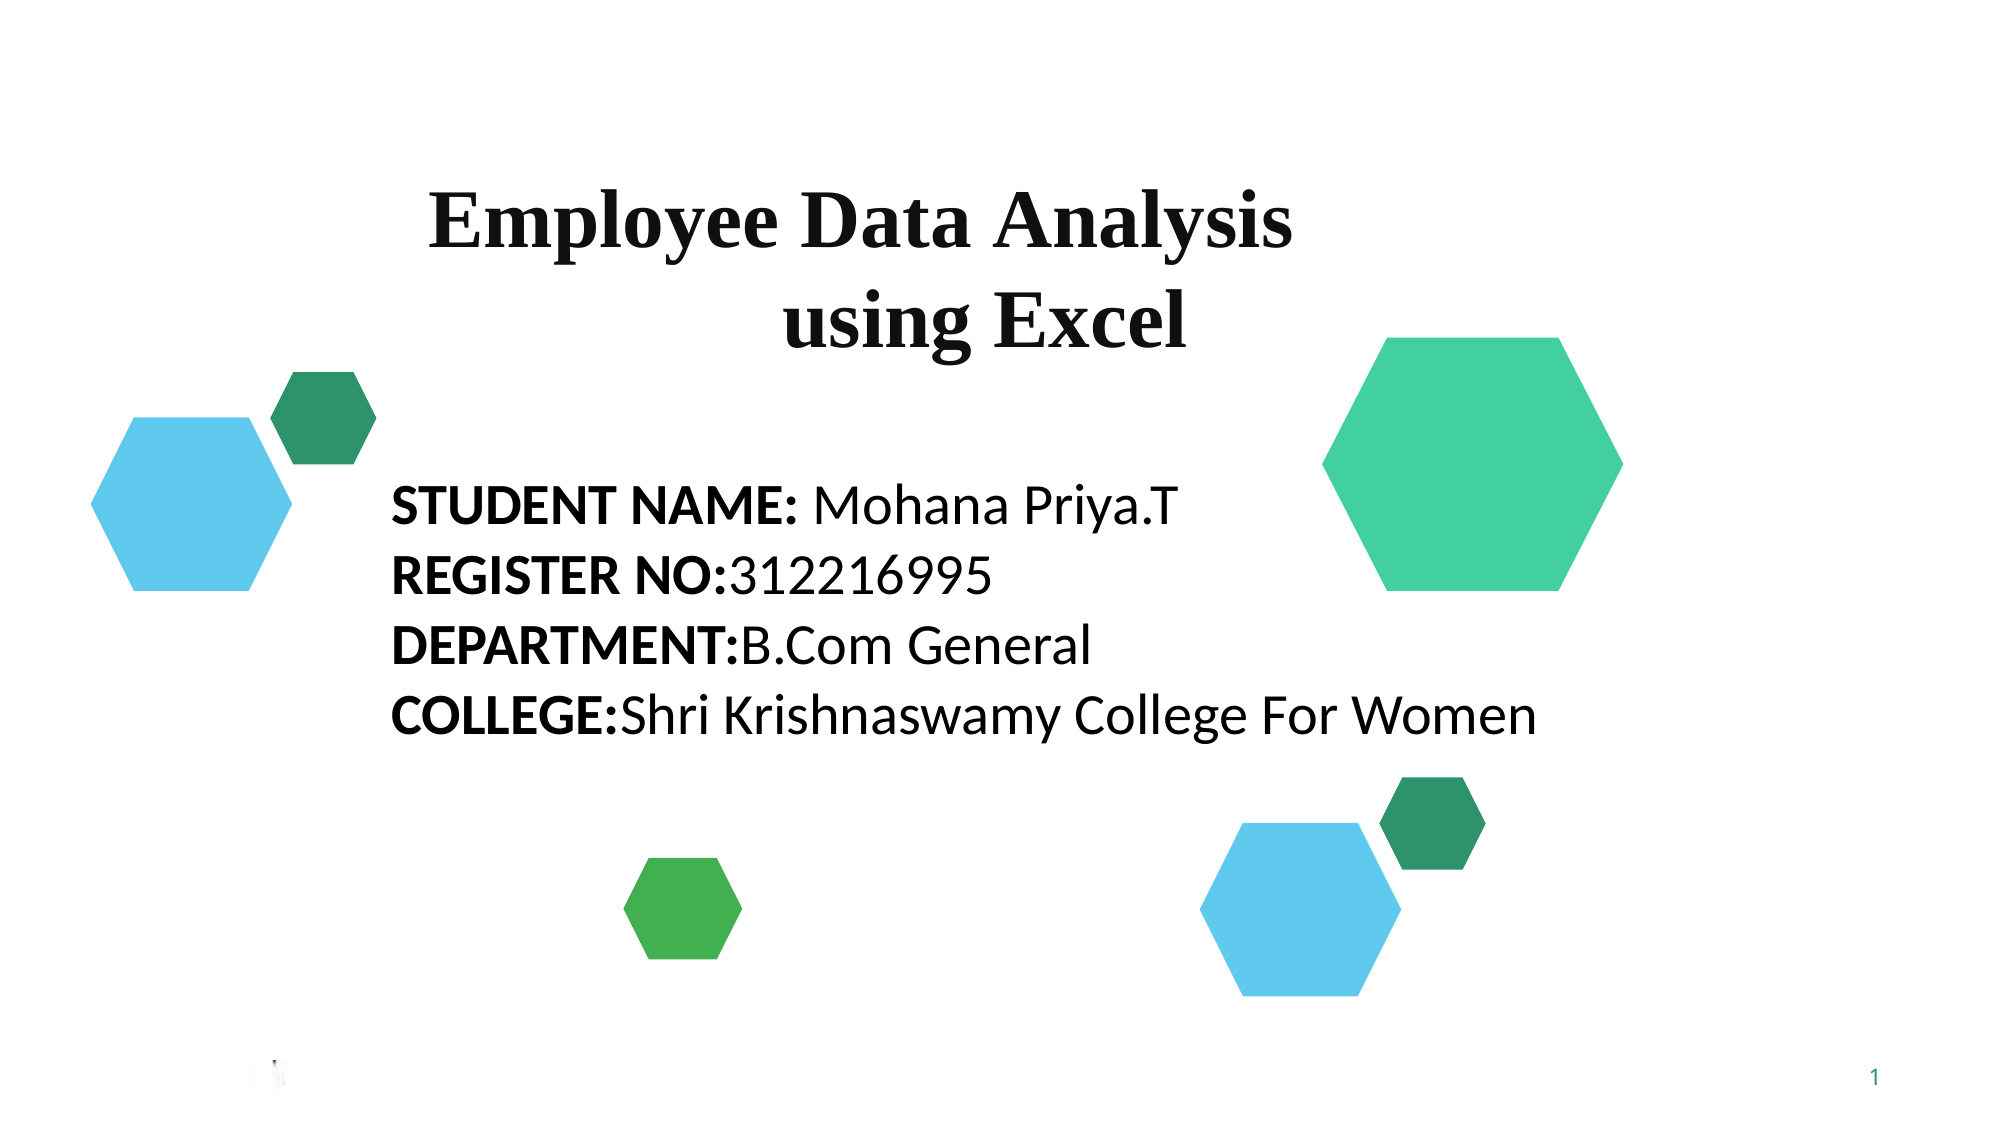

# Employee Data Analysis using Excel
STUDENT NAME: Mohana Priya.T
REGISTER NO:312216995
DEPARTMENT:B.Com General
COLLEGE:Shri Krishnaswamy College For Women